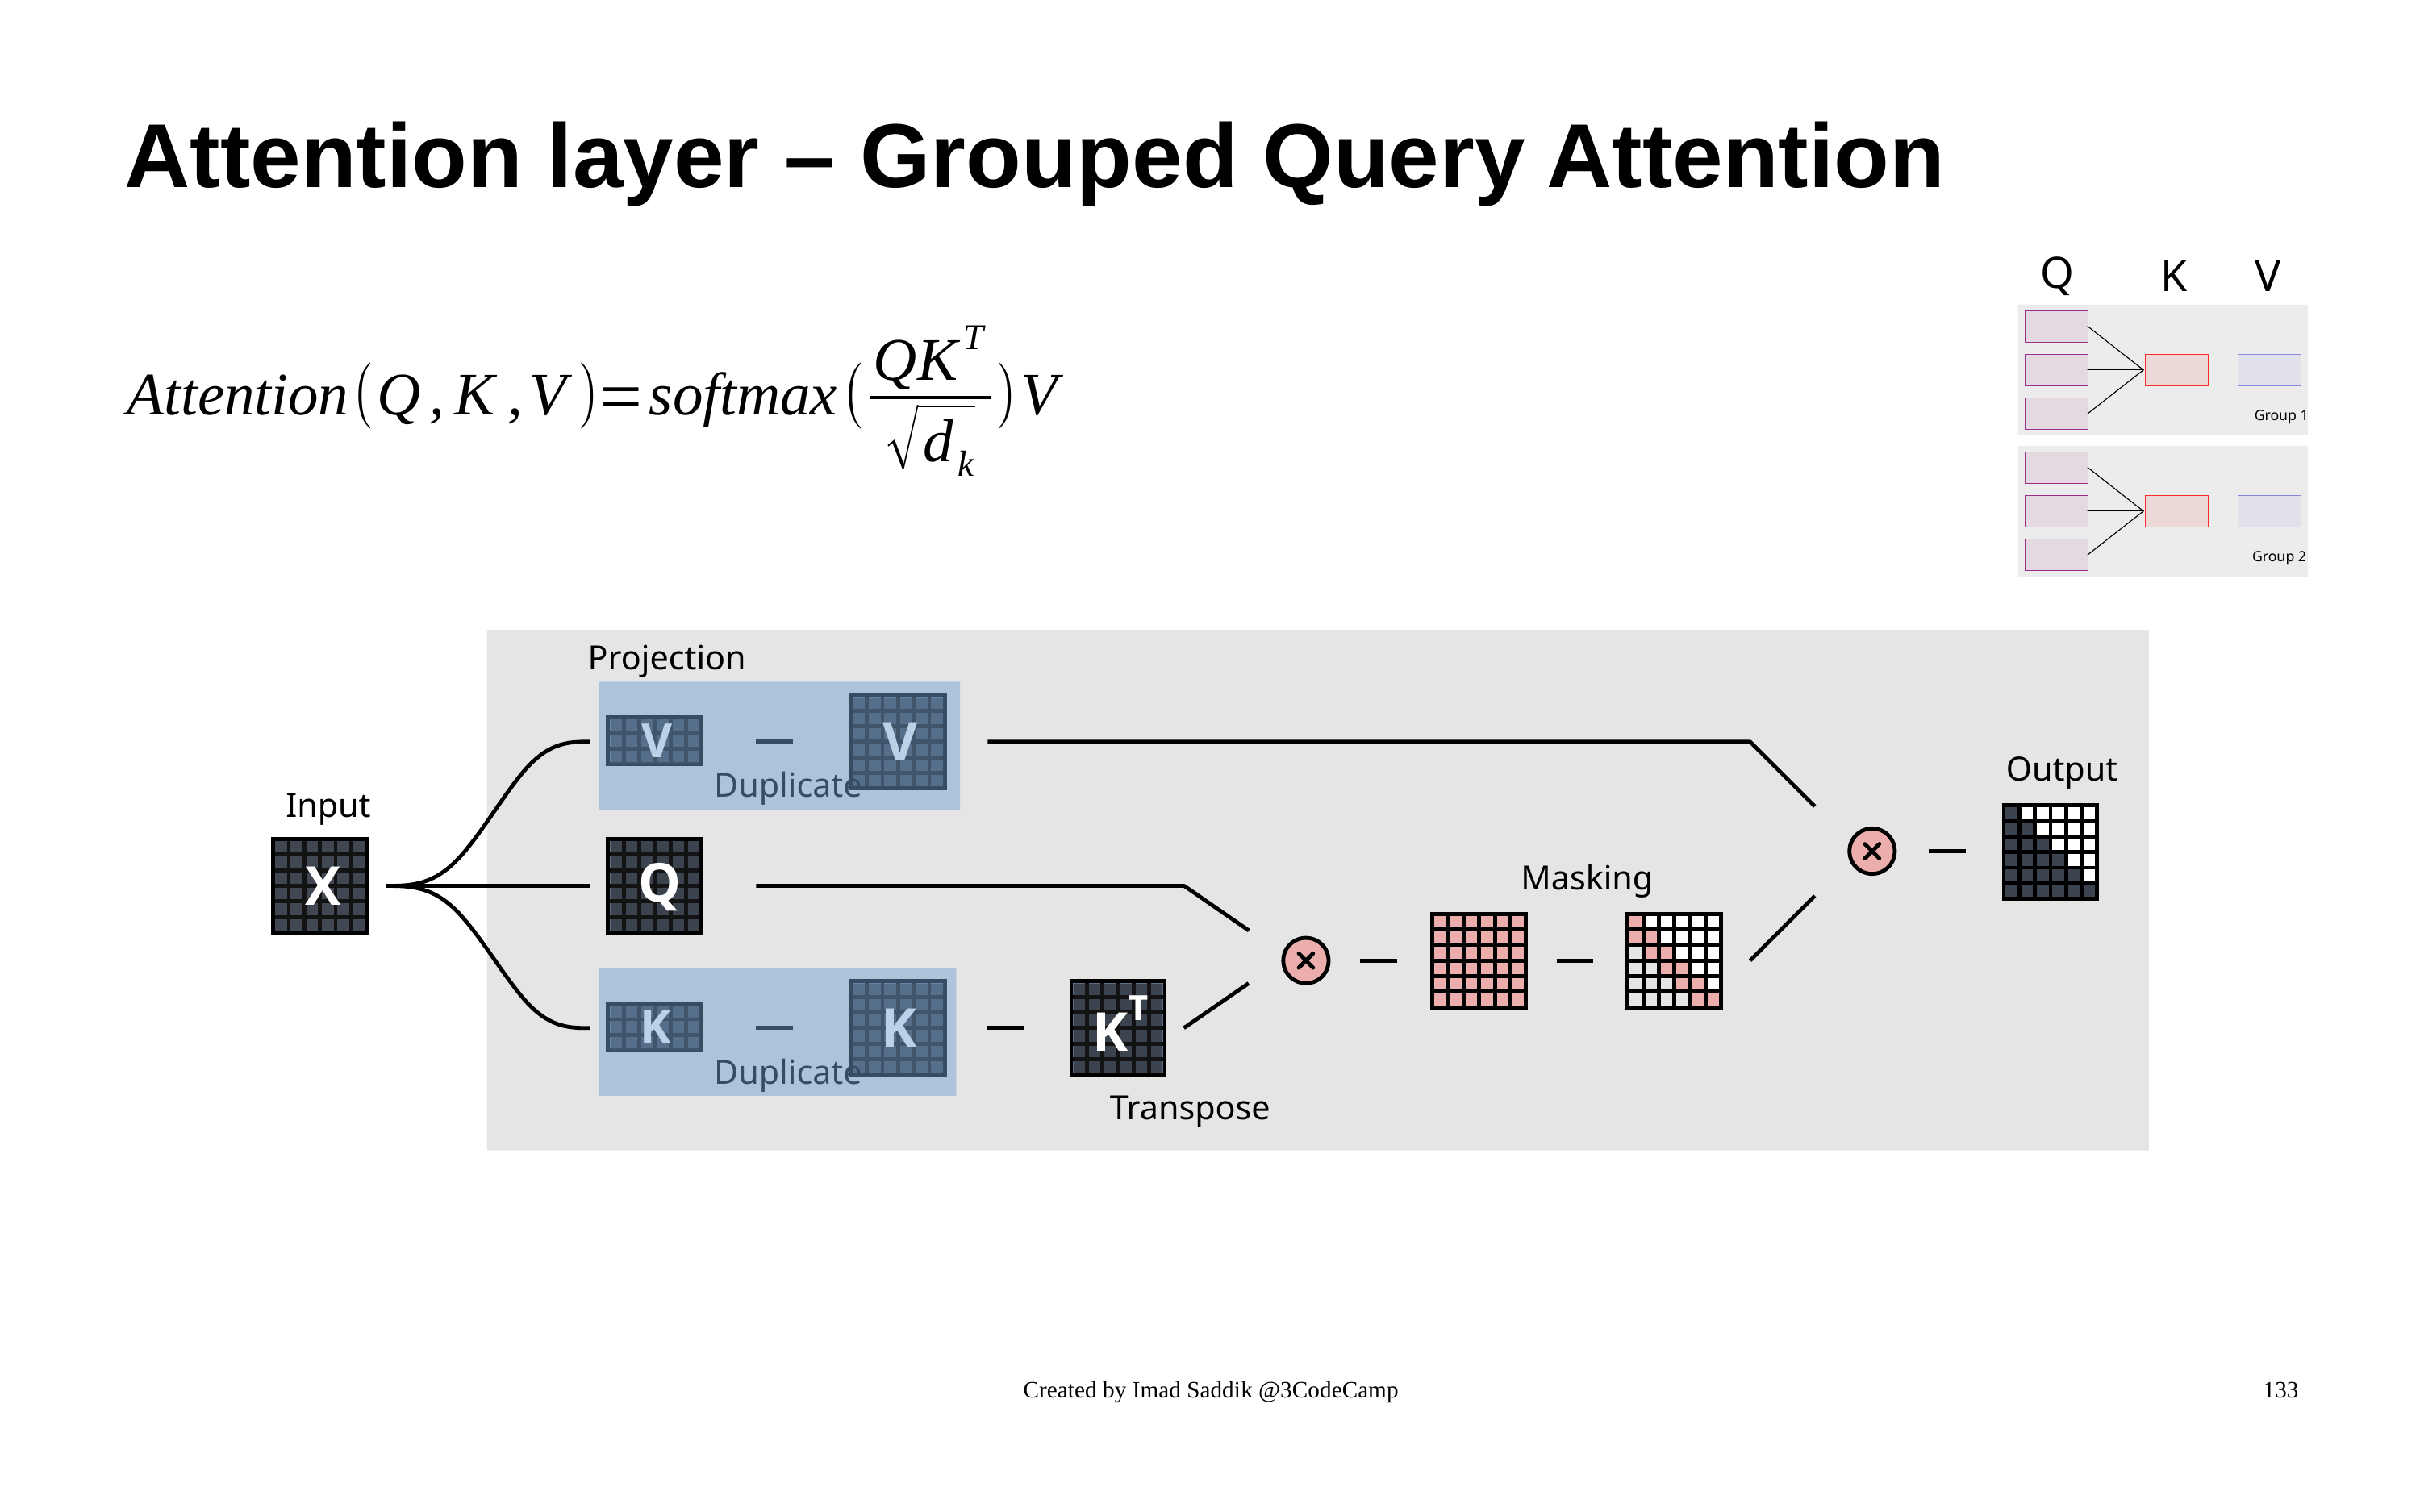

Attention layer – Grouped Query Attention
Created by Imad Saddik @3CodeCamp
133